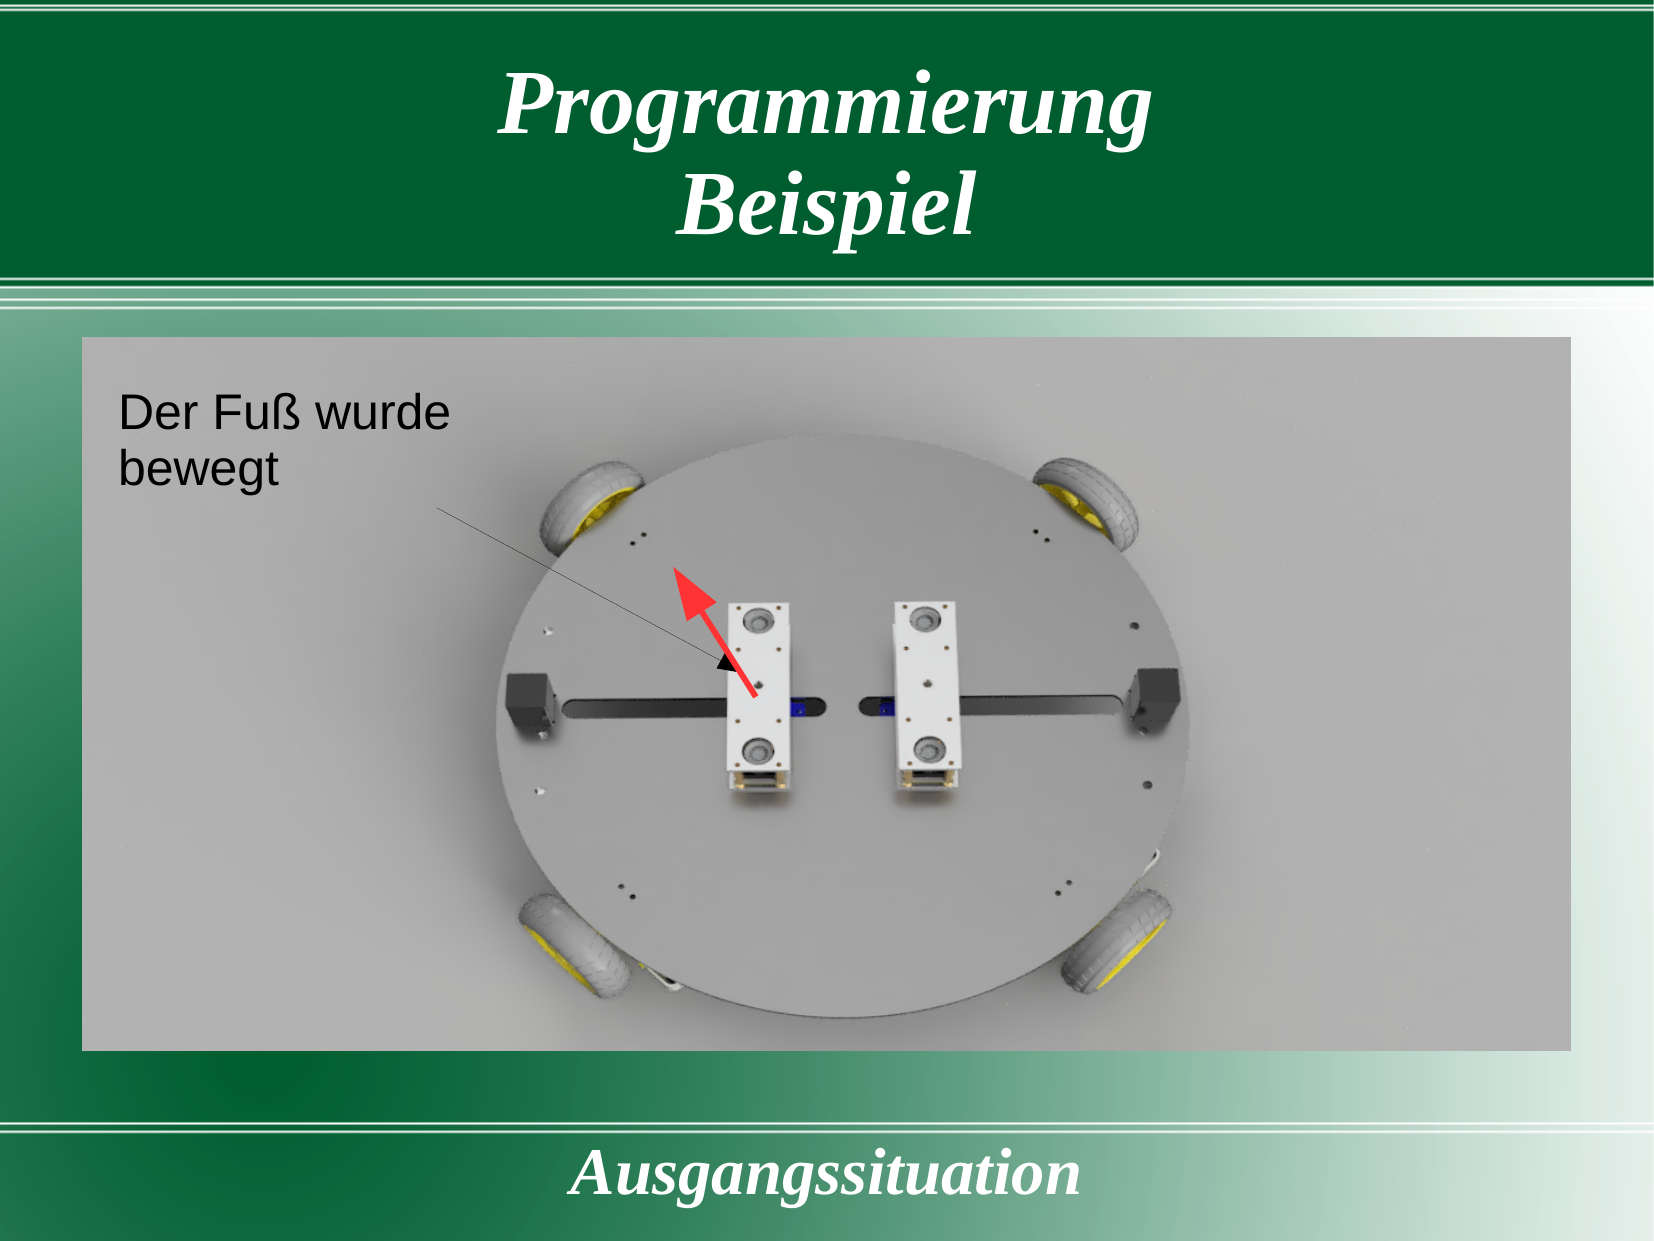

# Programmierung Beispiel
Der Fuß wurde
bewegt
Ausgangssituation